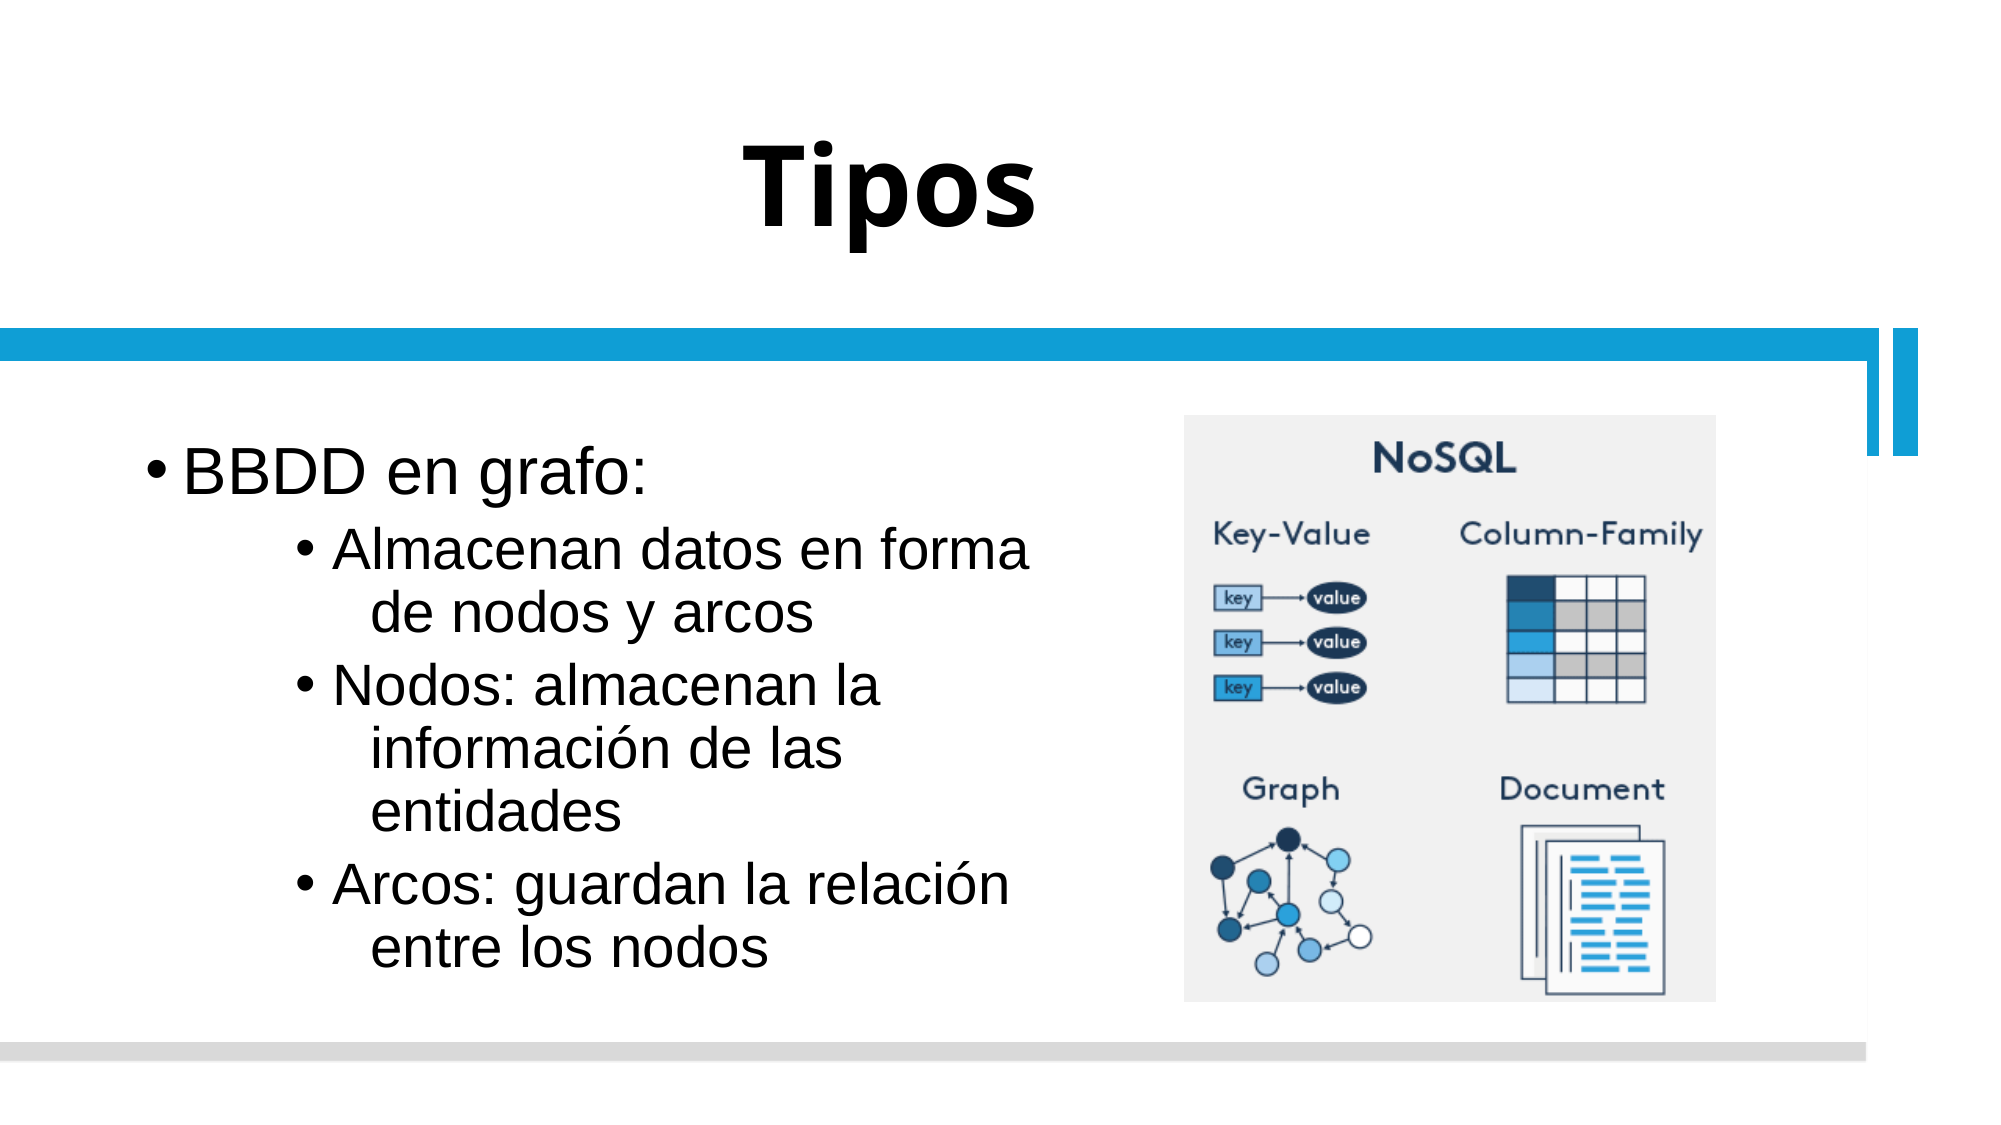

# Tipos
BBDD en grafo:
Almacenan datos en forma de nodos y arcos
Nodos: almacenan la información de las entidades
Arcos: guardan la relación entre los nodos